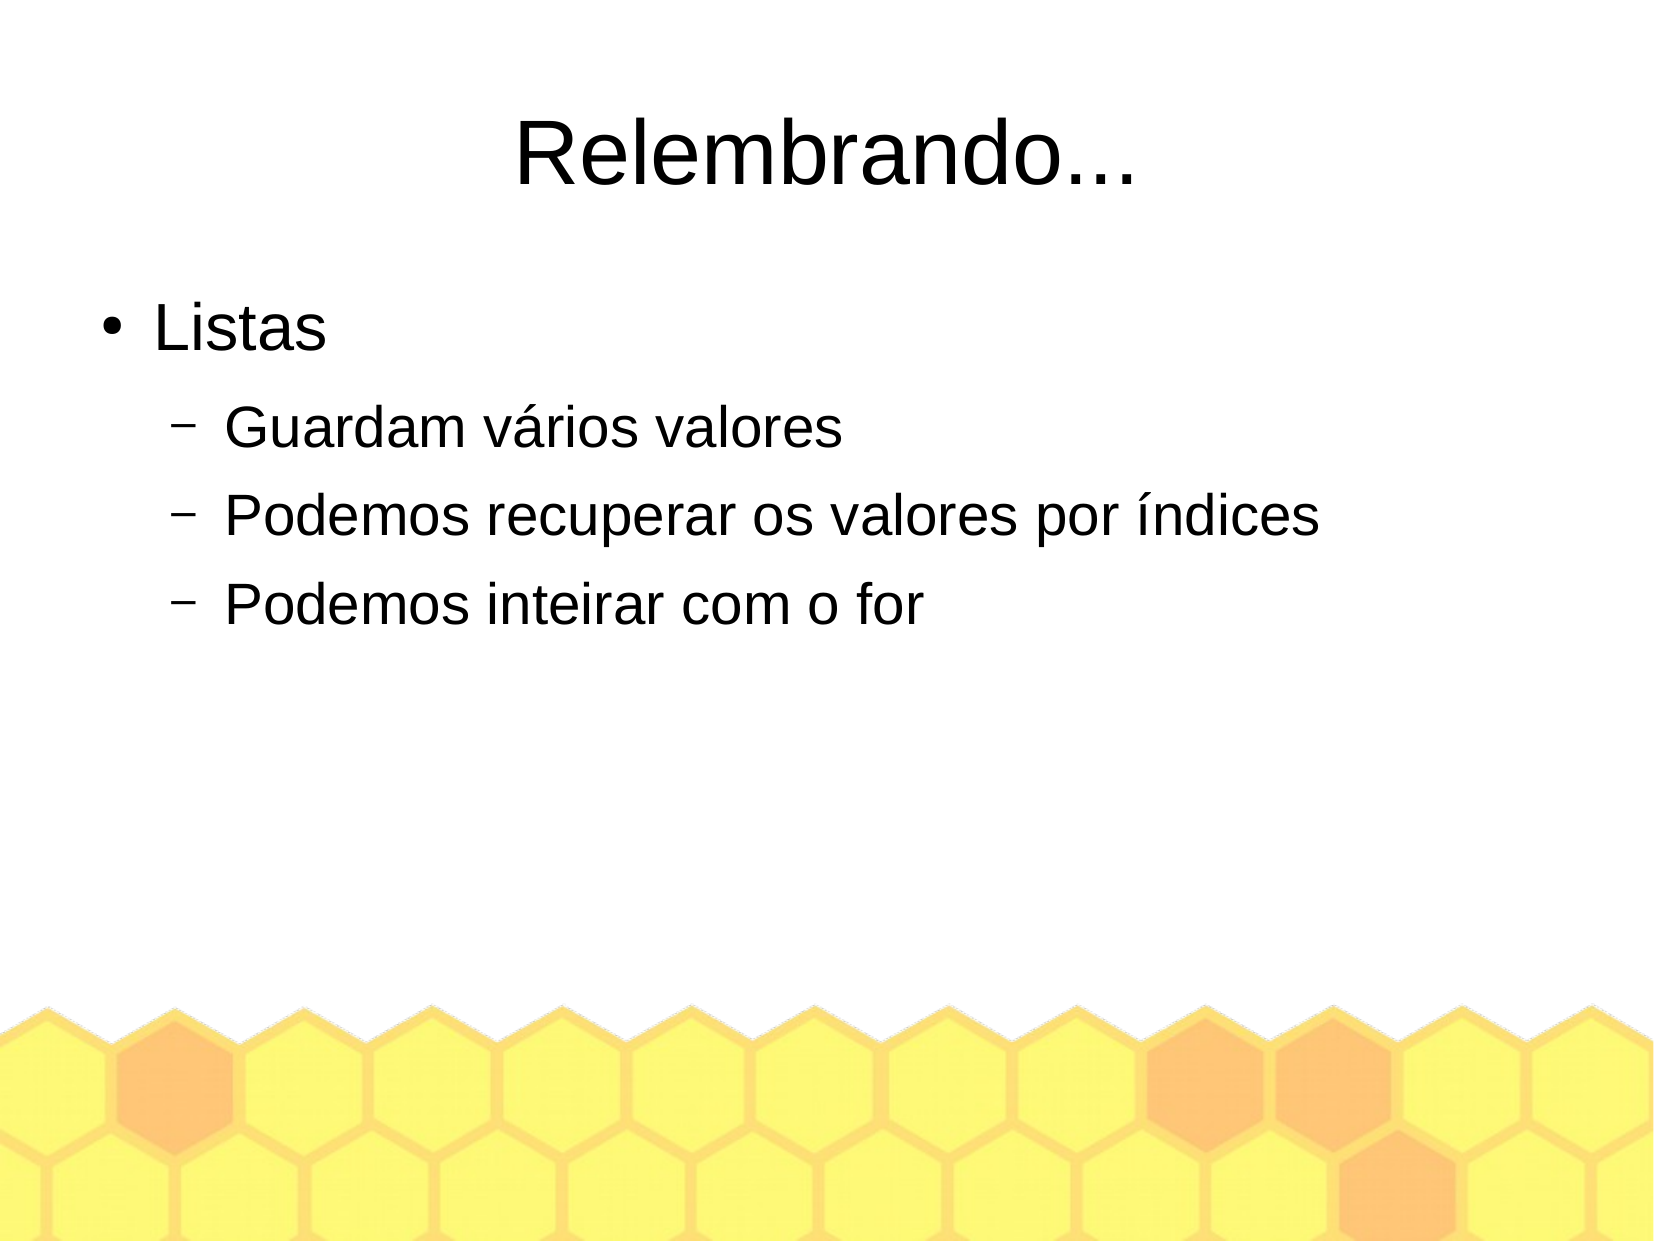

# Relembrando...
Listas
Guardam vários valores
Podemos recuperar os valores por índices
Podemos inteirar com o for